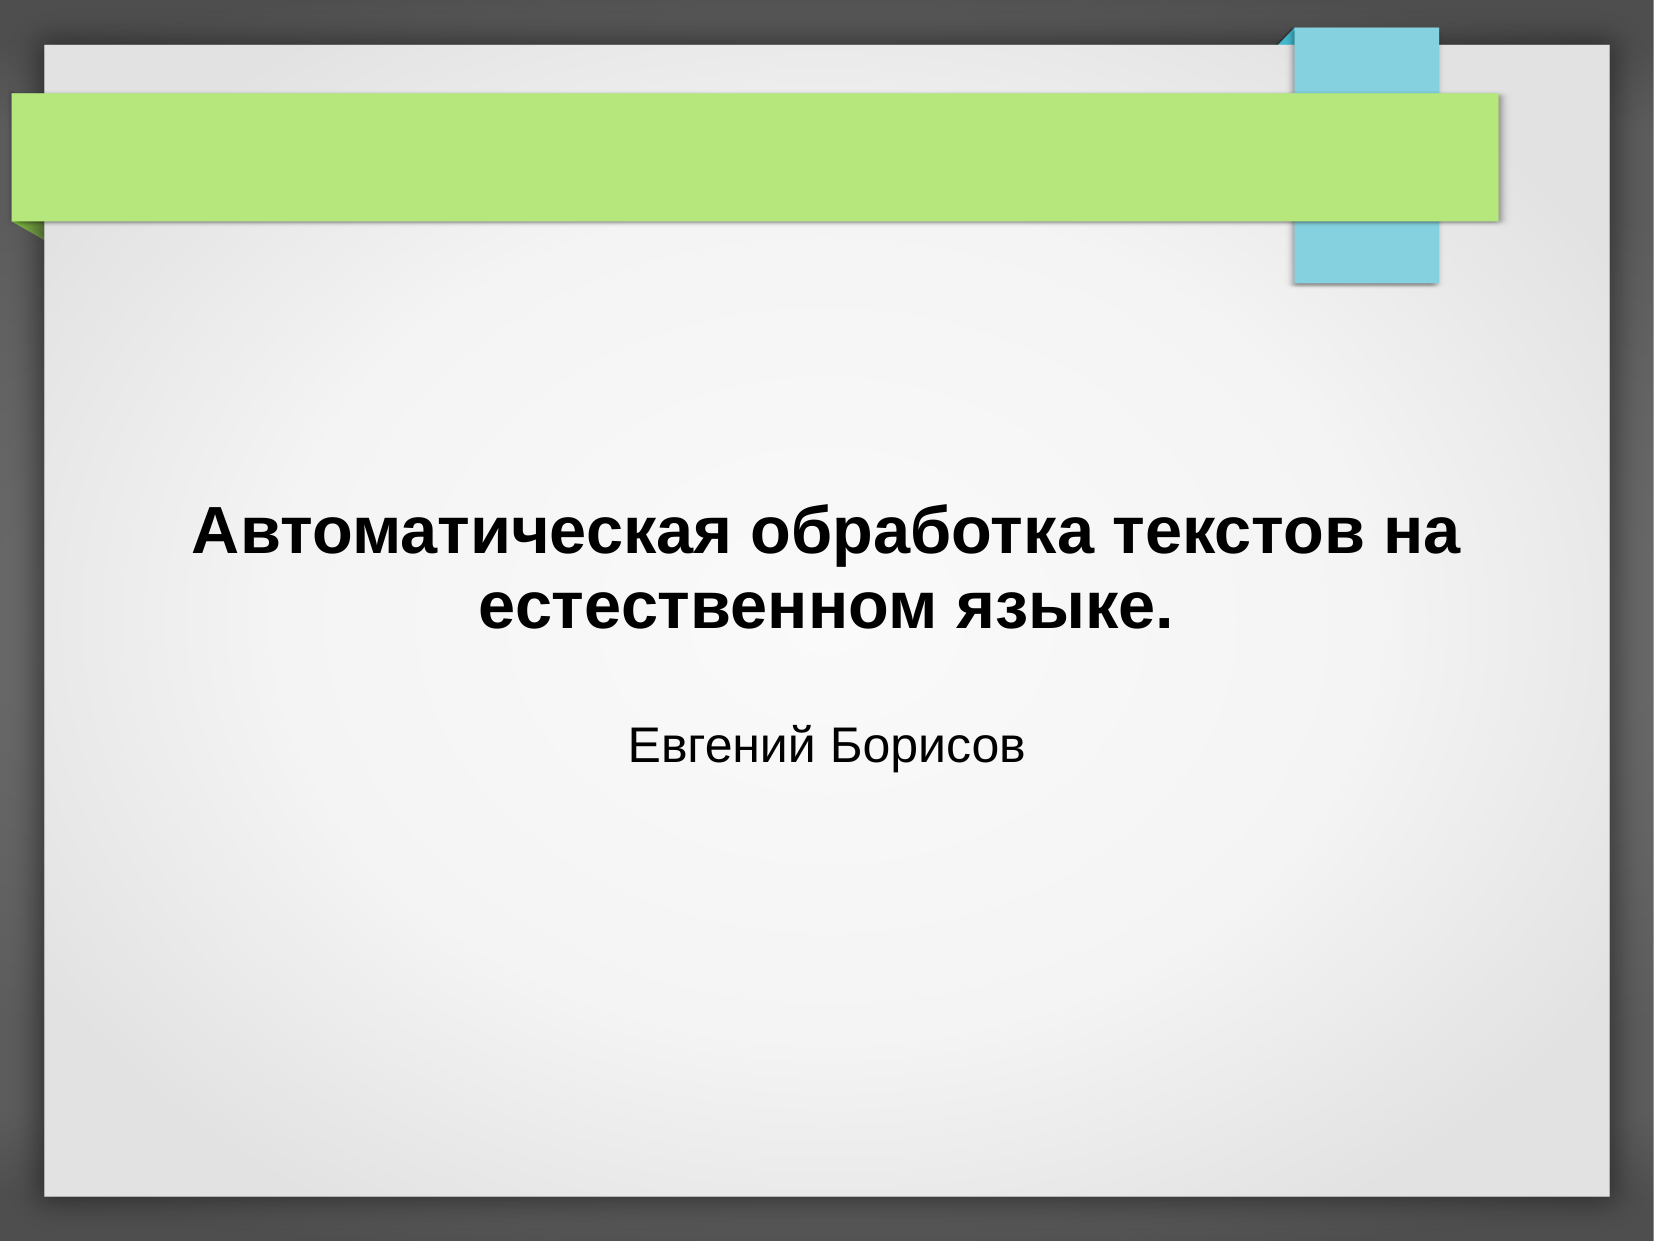

# Автоматическая обработка текстов на естественном языке.
Евгений Борисов